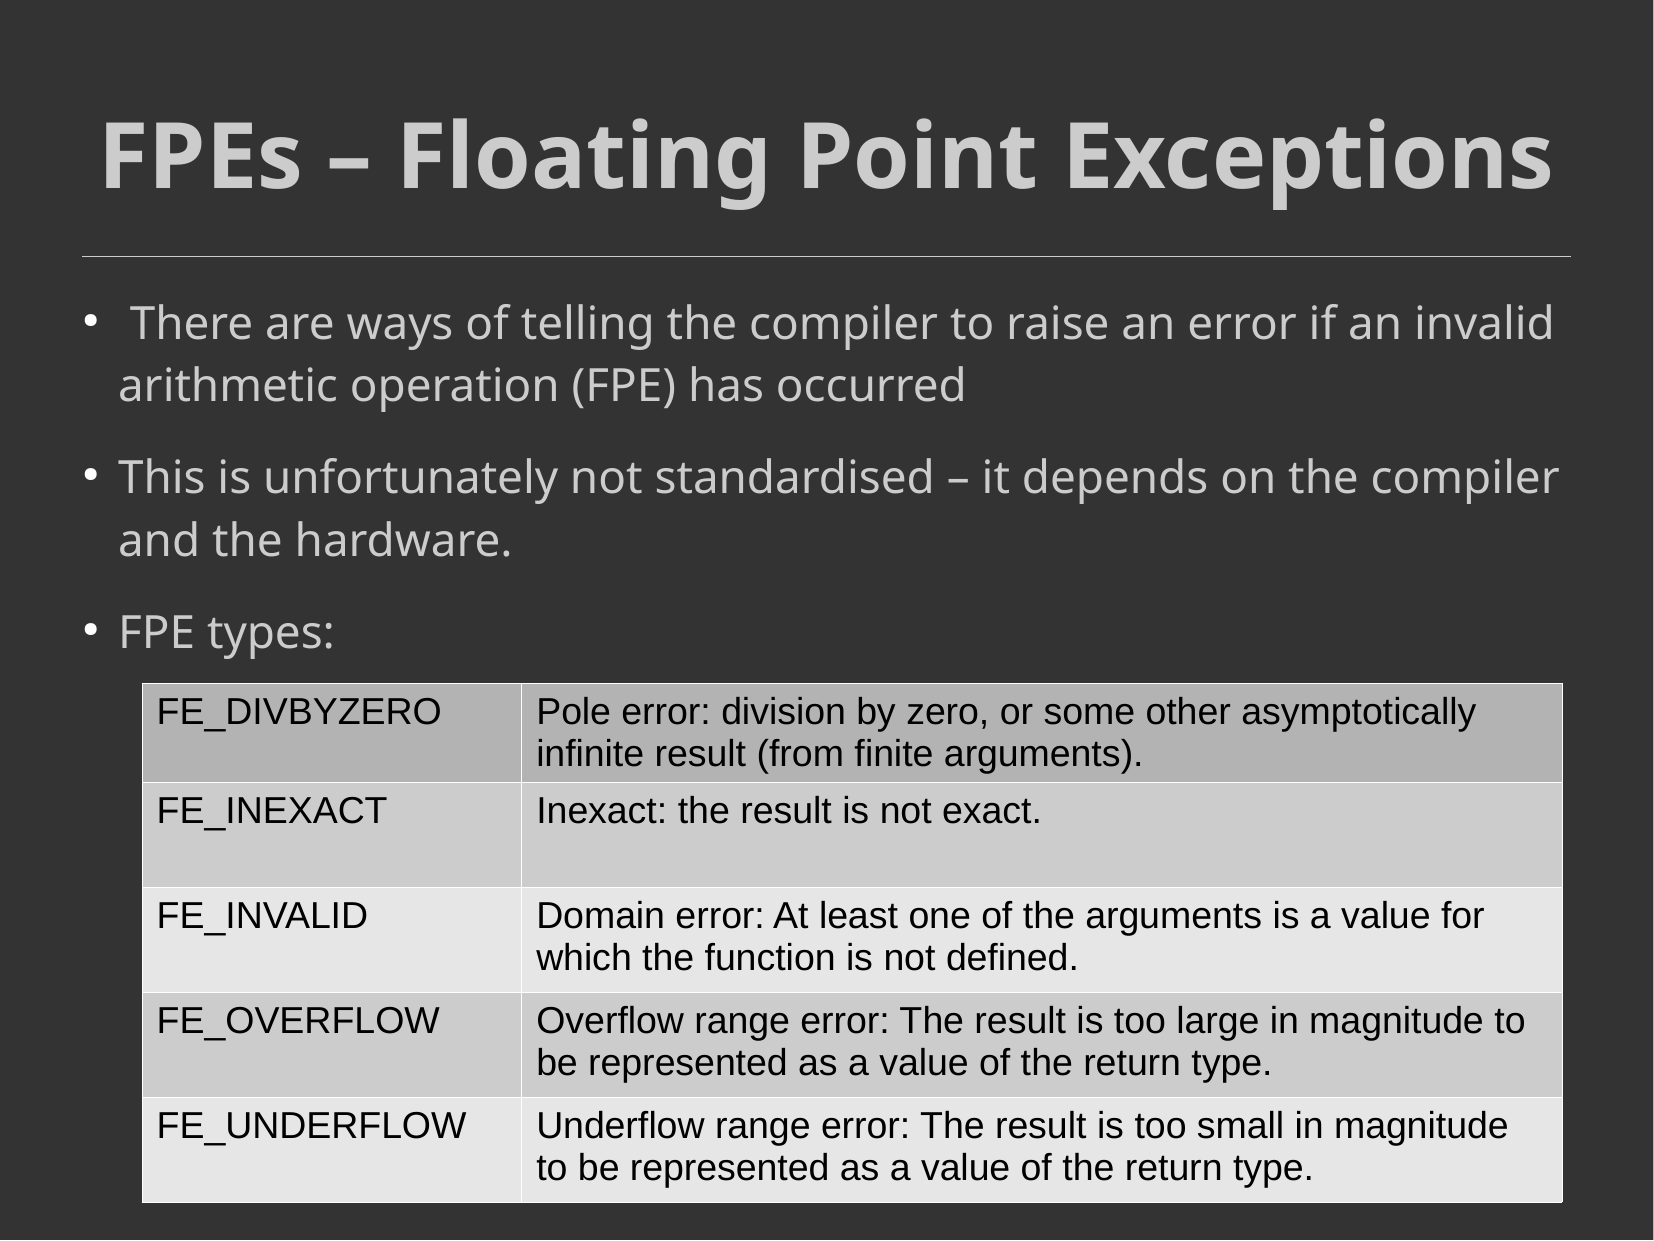

# FPEs – Floating Point Exceptions
 There are ways of telling the compiler to raise an error if an invalid arithmetic operation (FPE) has occurred
This is unfortunately not standardised – it depends on the compiler and the hardware.
FPE types:
| FE\_DIVBYZERO | Pole error: division by zero, or some other asymptotically infinite result (from finite arguments). |
| --- | --- |
| FE\_INEXACT | Inexact: the result is not exact. |
| FE\_INVALID | Domain error: At least one of the arguments is a value for which the function is not defined. |
| FE\_OVERFLOW | Overflow range error: The result is too large in magnitude to be represented as a value of the return type. |
| FE\_UNDERFLOW | Underflow range error: The result is too small in magnitude to be represented as a value of the return type. |